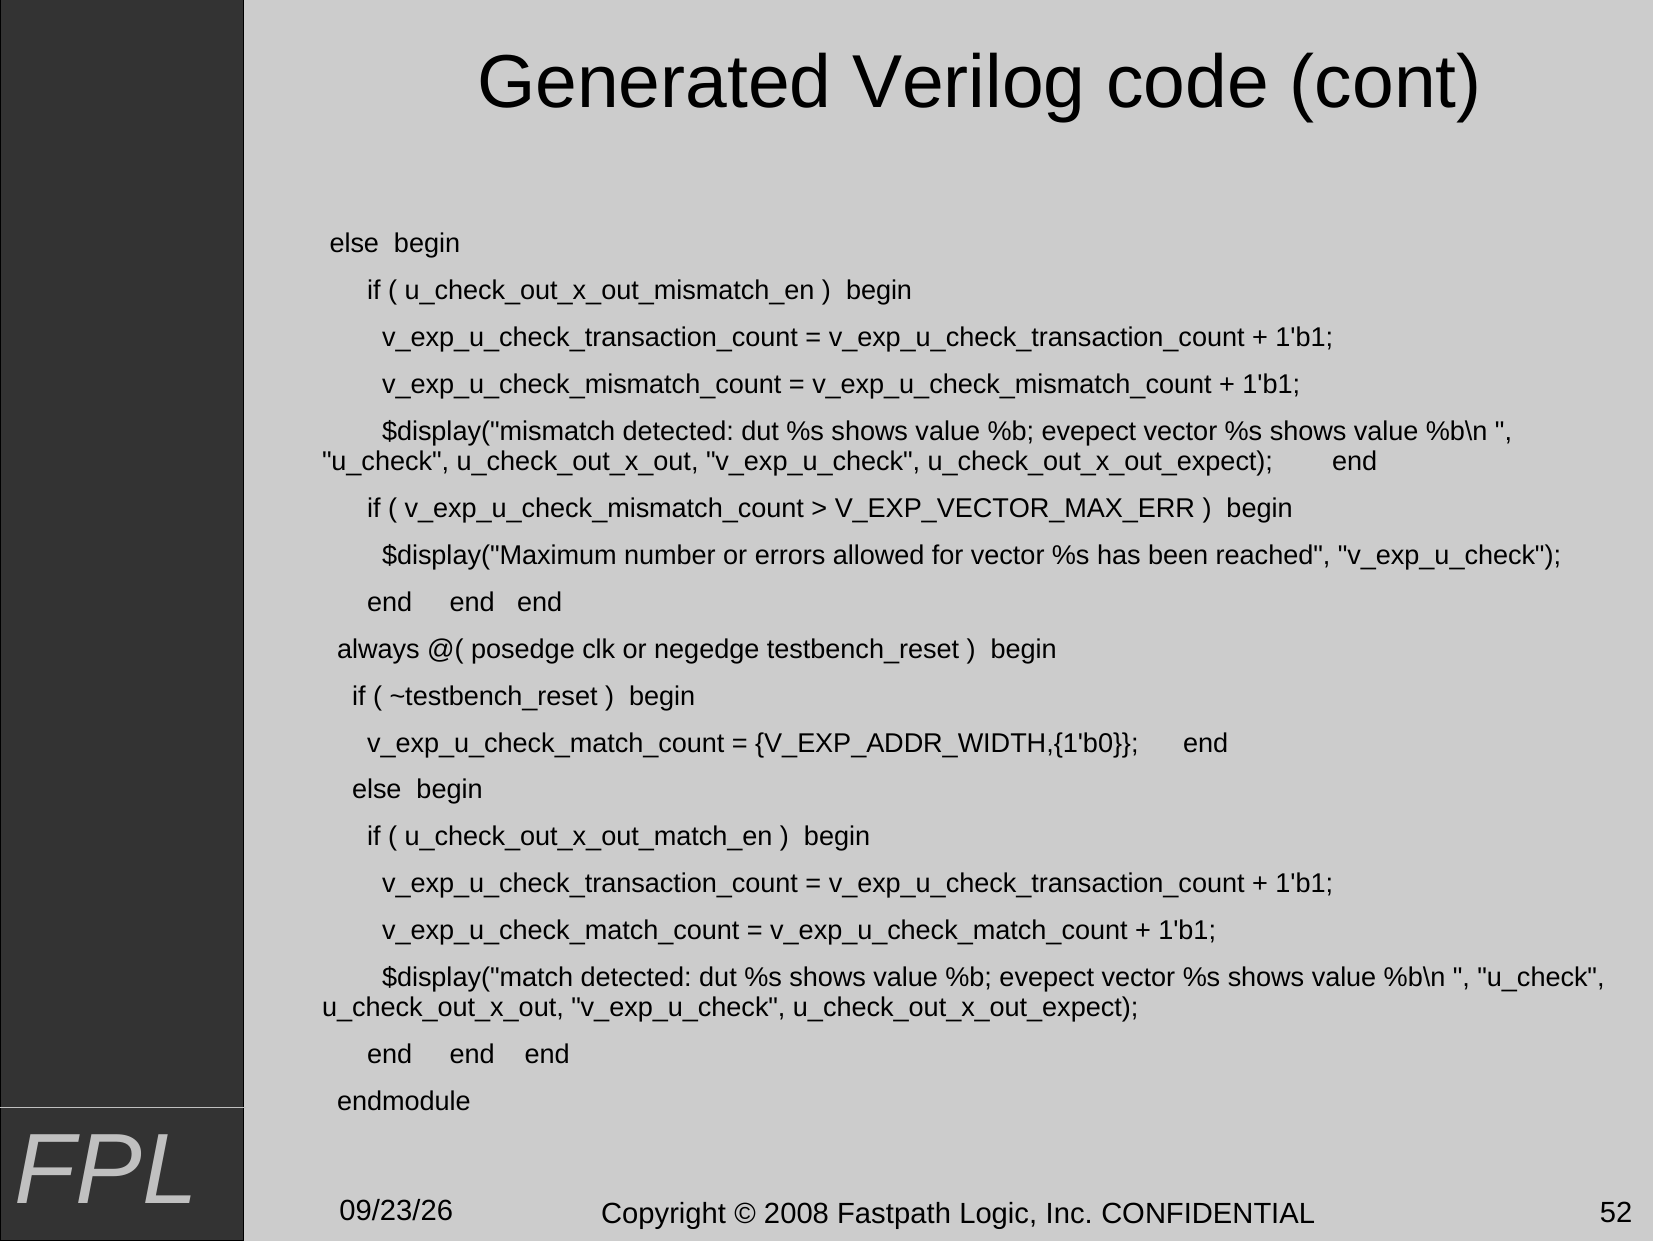

Generated Verilog code (cont)
# else begin
 if ( u_check_out_x_out_mismatch_en ) begin
 v_exp_u_check_transaction_count = v_exp_u_check_transaction_count + 1'b1;
 v_exp_u_check_mismatch_count = v_exp_u_check_mismatch_count + 1'b1;
 $display("mismatch detected: dut %s shows value %b; evepect vector %s shows value %b\n ", "u_check", u_check_out_x_out, "v_exp_u_check", u_check_out_x_out_expect); end
 if ( v_exp_u_check_mismatch_count > V_EXP_VECTOR_MAX_ERR ) begin
 $display("Maximum number or errors allowed for vector %s has been reached", "v_exp_u_check");
 end end end
 always @( posedge clk or negedge testbench_reset ) begin
 if ( ~testbench_reset ) begin
 v_exp_u_check_match_count = {V_EXP_ADDR_WIDTH,{1'b0}}; end
 else begin
 if ( u_check_out_x_out_match_en ) begin
 v_exp_u_check_transaction_count = v_exp_u_check_transaction_count + 1'b1;
 v_exp_u_check_match_count = v_exp_u_check_match_count + 1'b1;
 $display("match detected: dut %s shows value %b; evepect vector %s shows value %b\n ", "u_check", u_check_out_x_out, "v_exp_u_check", u_check_out_x_out_expect);
 end end end
 endmodule
52
© 2008 FASTPATH LOGIC INC.